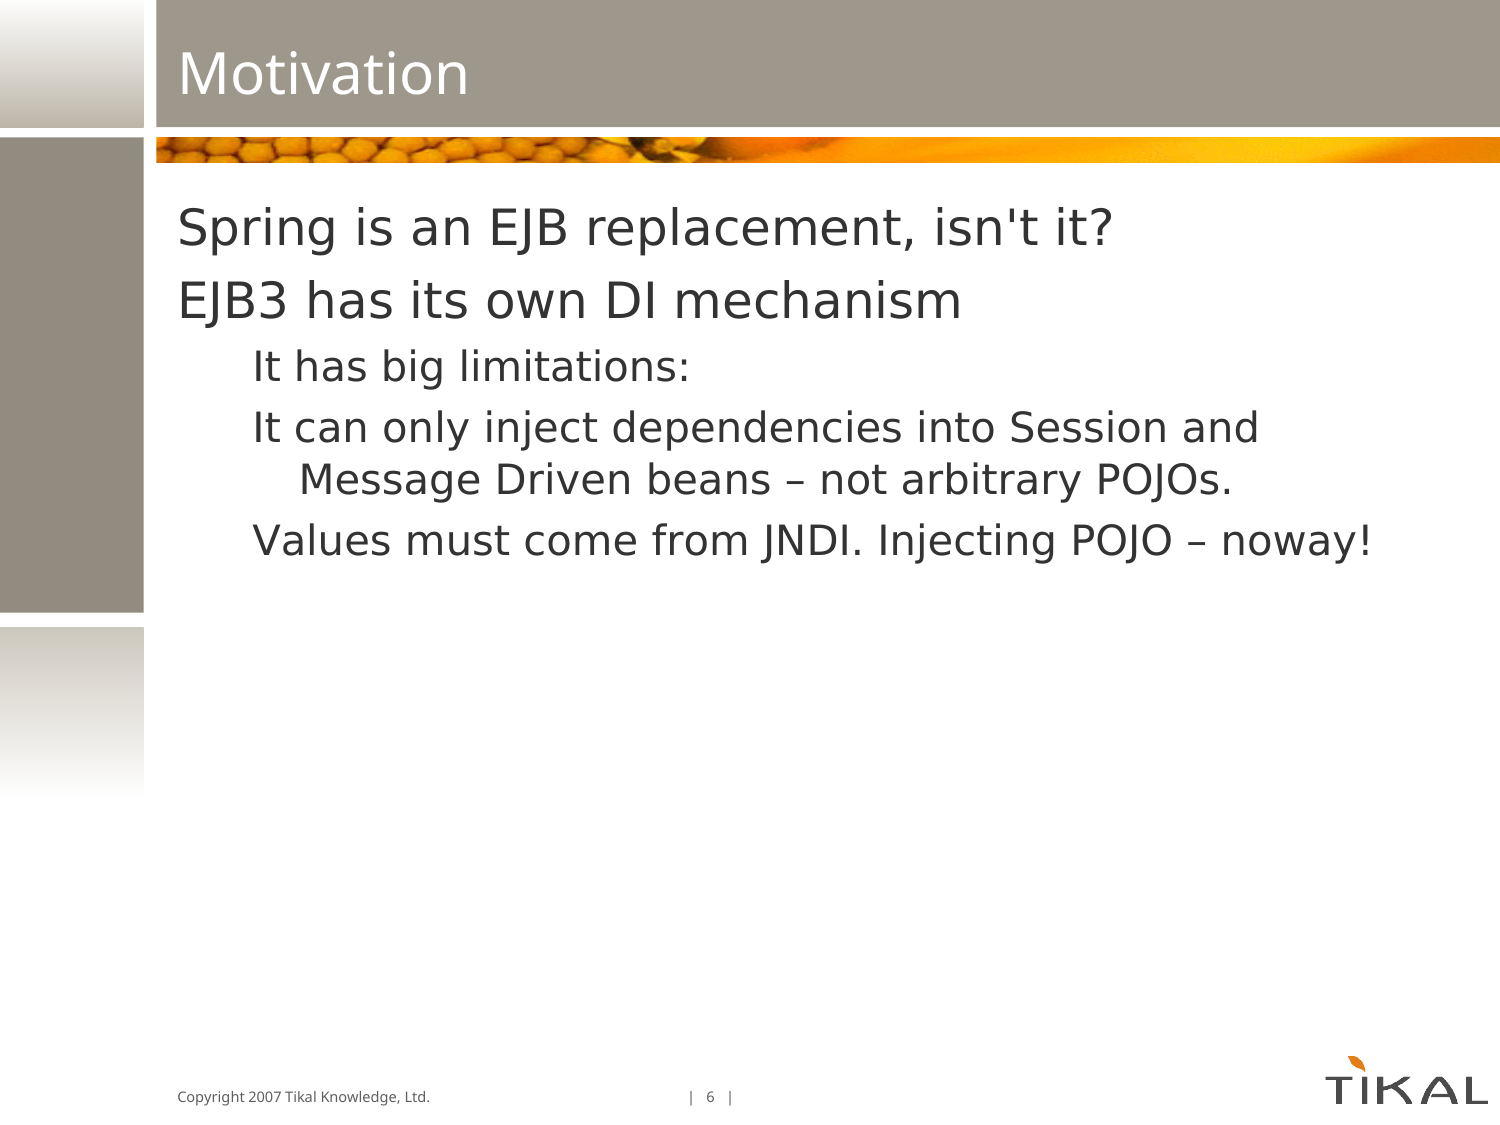

# Motivation
Spring is an EJB replacement, isn't it?
EJB3 has its own DI mechanism
It has big limitations:
It can only inject dependencies into Session and Message Driven beans – not arbitrary POJOs.
Values must come from JNDI. Injecting POJO – noway!